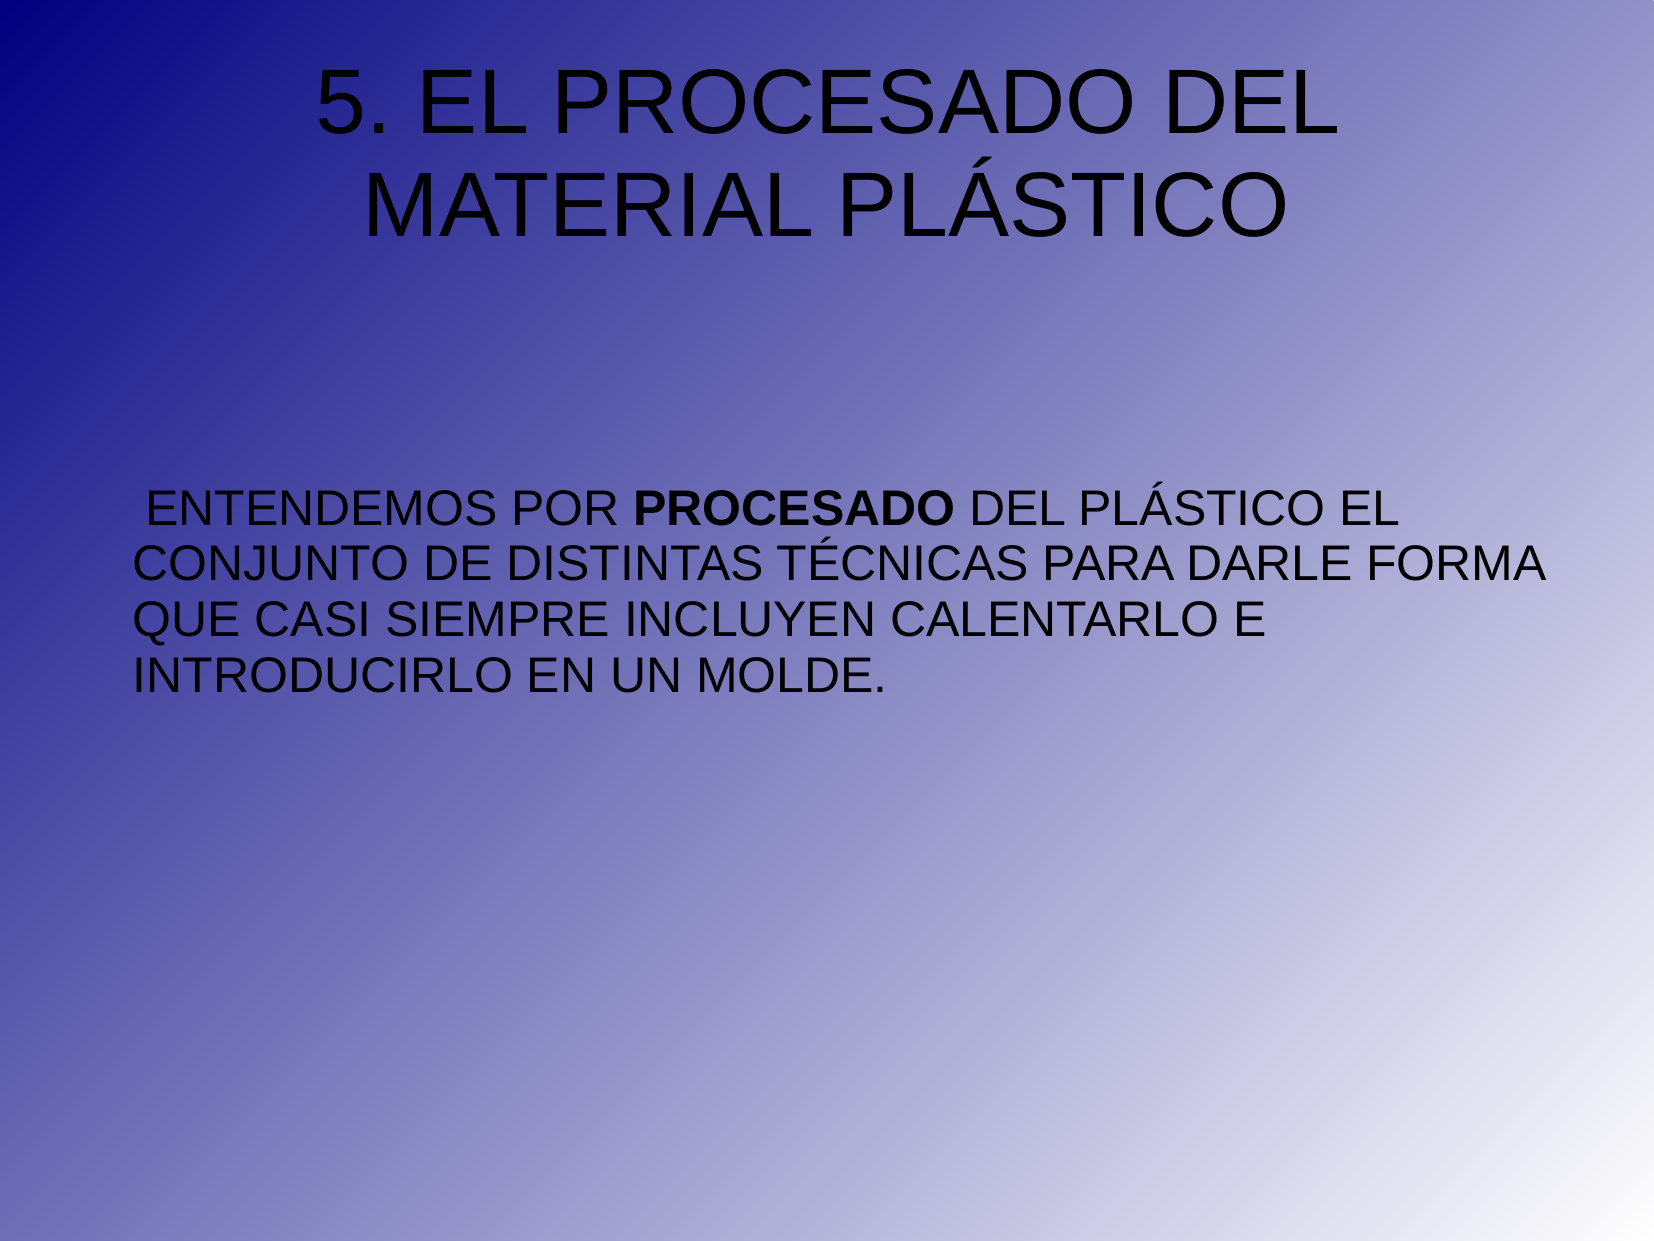

# 5. EL PROCESADO DEL MATERIAL PLÁSTICO
ENTENDEMOS POR PROCESADO DEL PLÁSTICO EL CONJUNTO DE DISTINTAS TÉCNICAS PARA DARLE FORMA QUE CASI SIEMPRE INCLUYEN CALENTARLO E INTRODUCIRLO EN UN MOLDE.